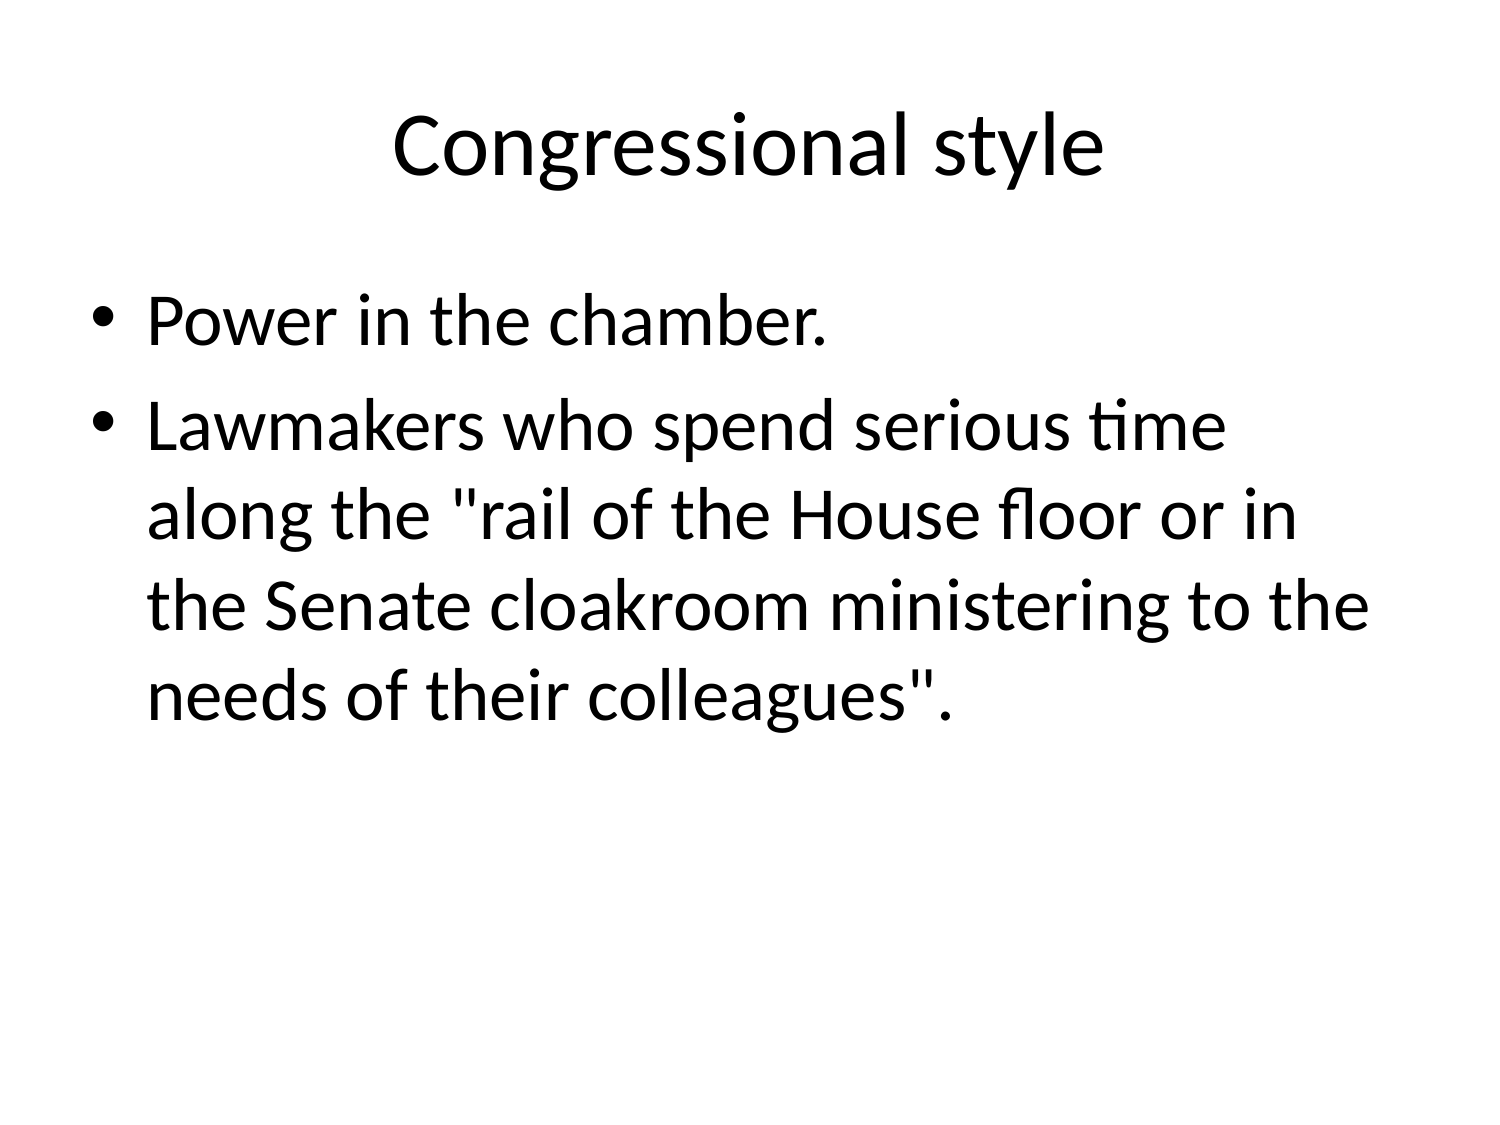

# Congressional style
Power in the chamber.
Lawmakers who spend serious time along the "rail of the House floor or in the Senate cloakroom ministering to the needs of their colleagues".